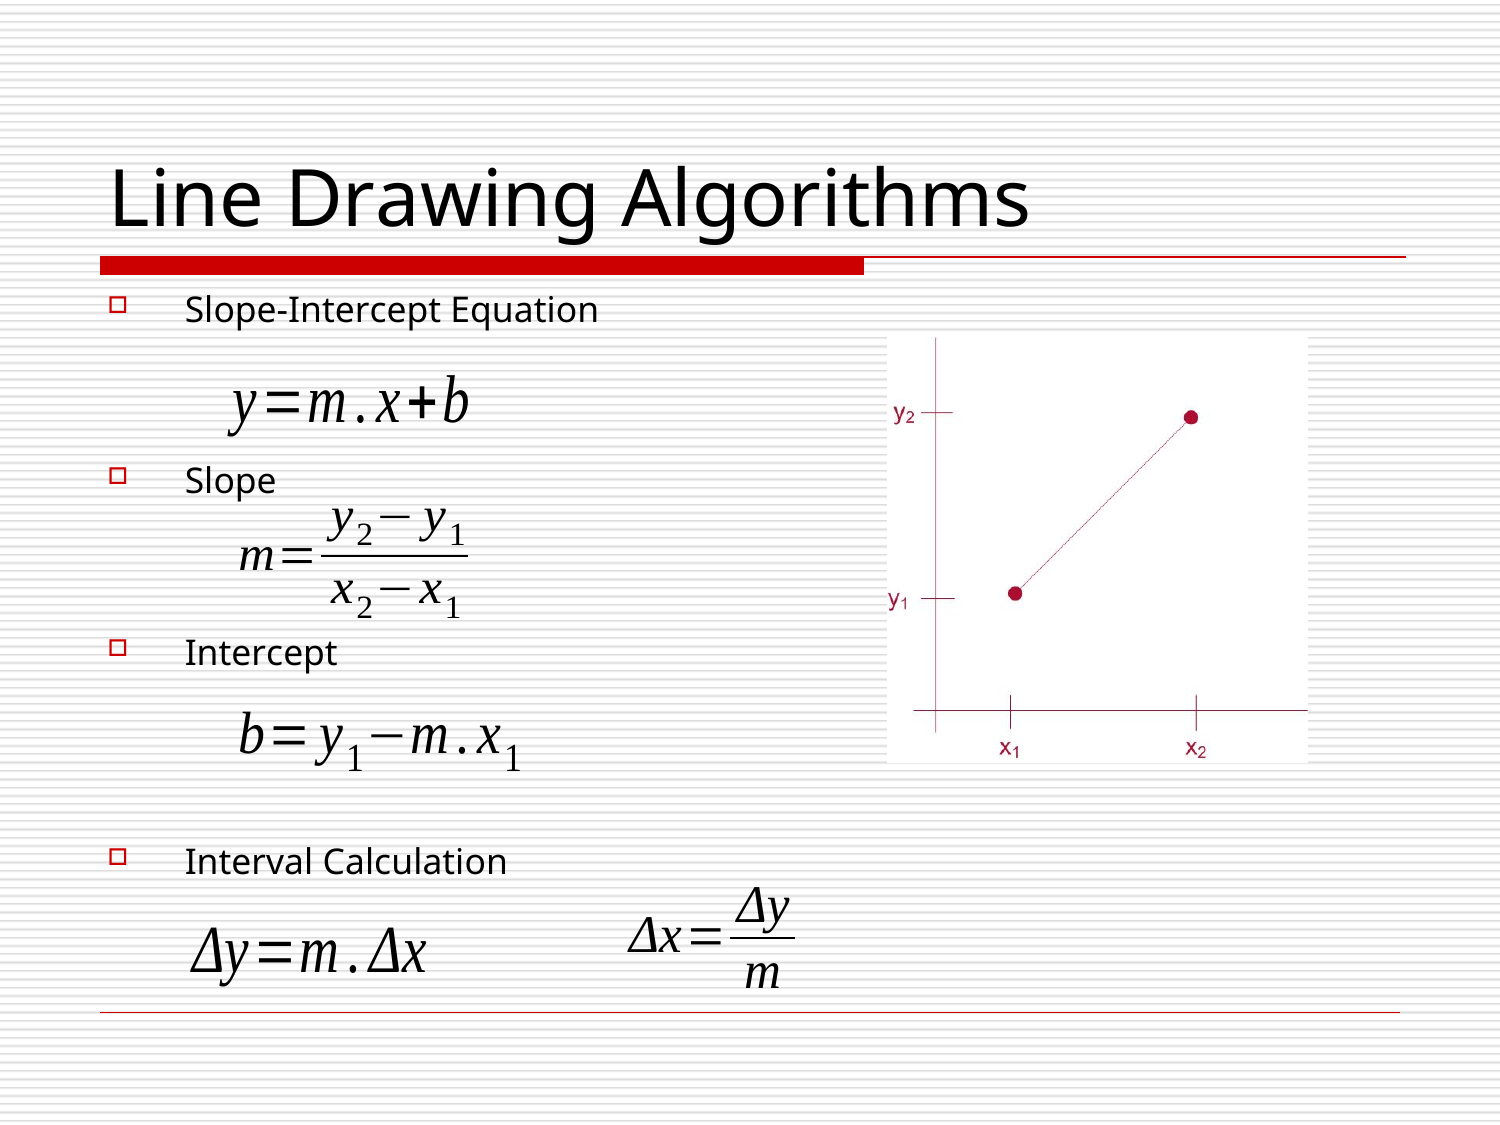

# Line Drawing Algorithms
Slope-Intercept Equation
Slope
Intercept
Interval Calculation